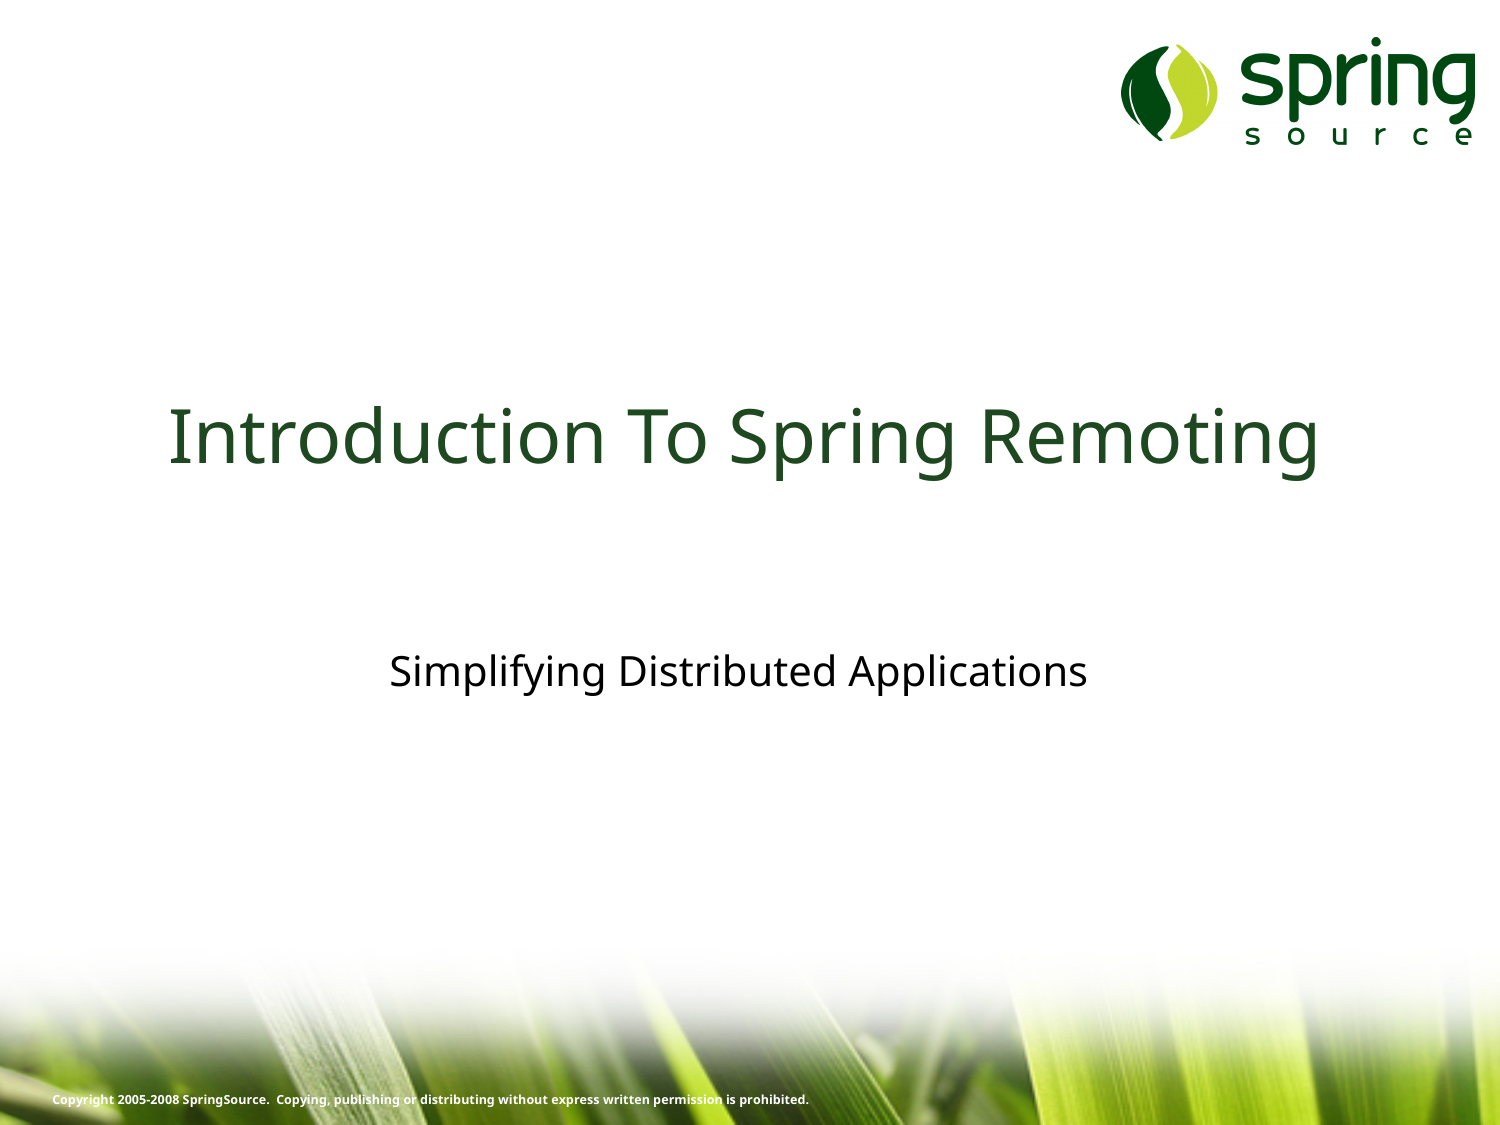

# Introduction To Spring Remoting
Simplifying Distributed Applications